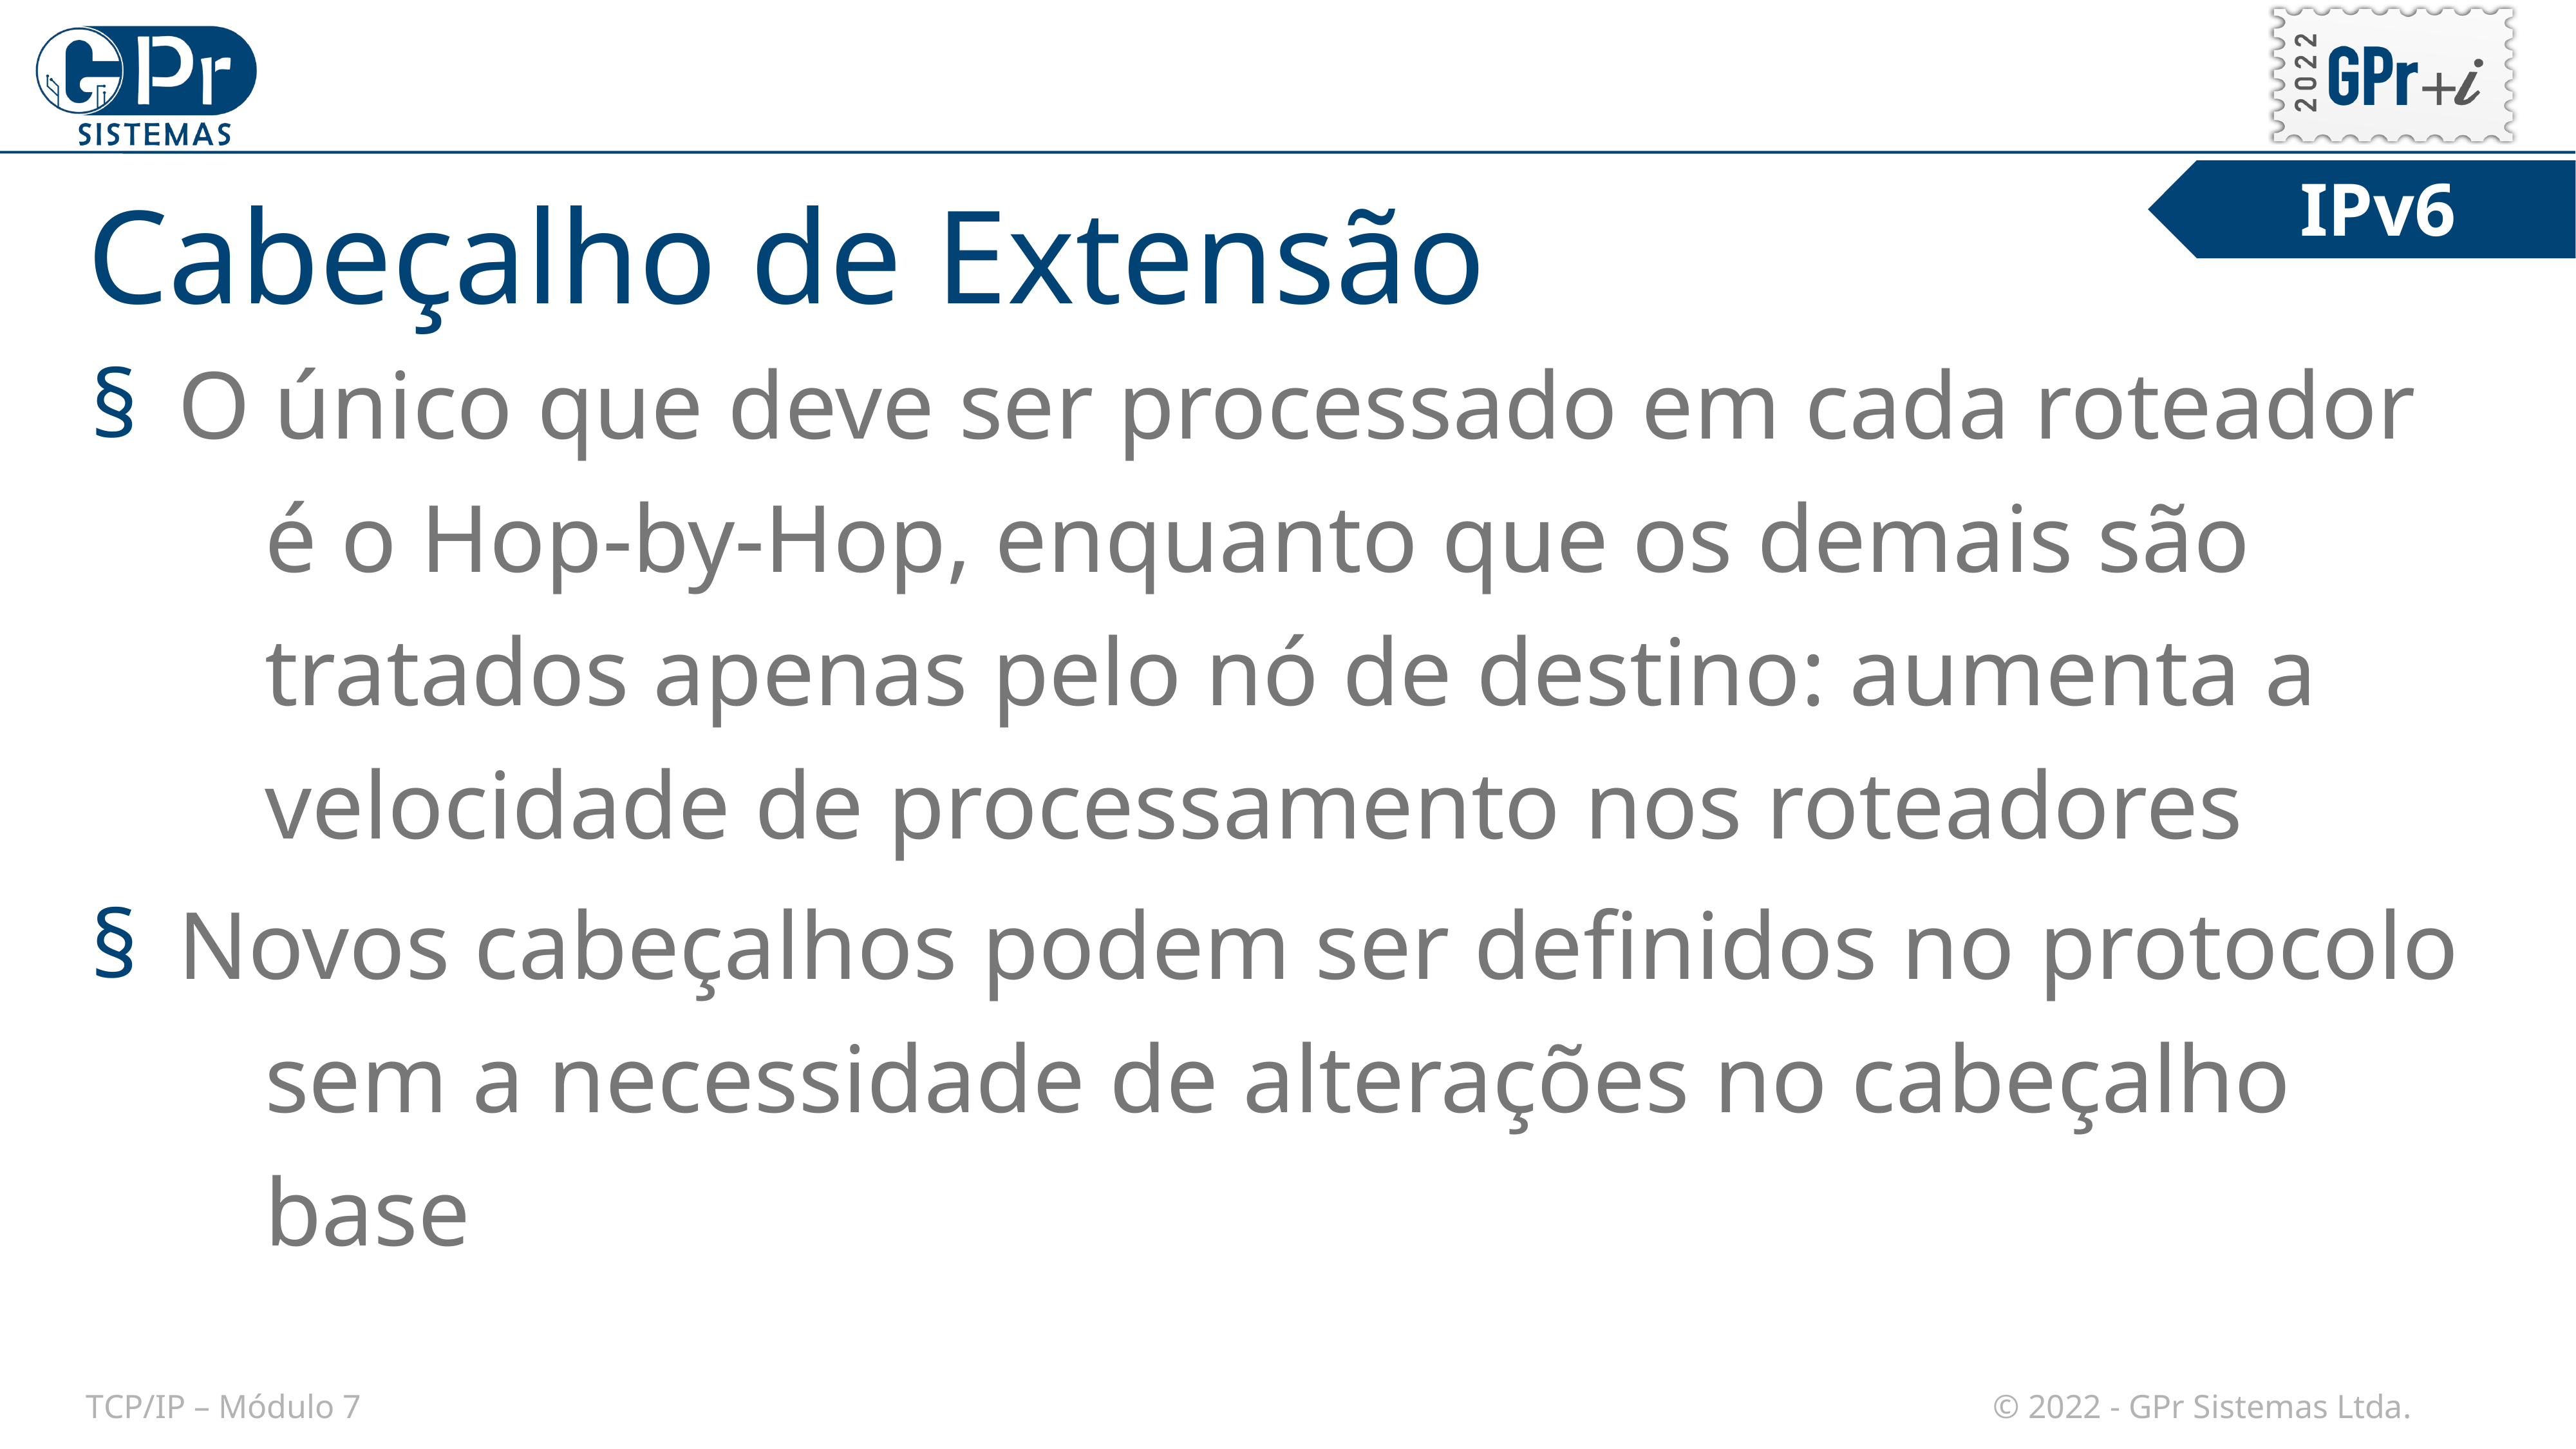

IPv6
Cabeçalho de Extensão
# O único que deve ser processado em cada roteador é o Hop-by-Hop, enquanto que os demais são tratados apenas pelo nó de destino: aumenta a velocidade de processamento nos roteadores
Novos cabeçalhos podem ser definidos no protocolo sem a necessidade de alterações no cabeçalho base